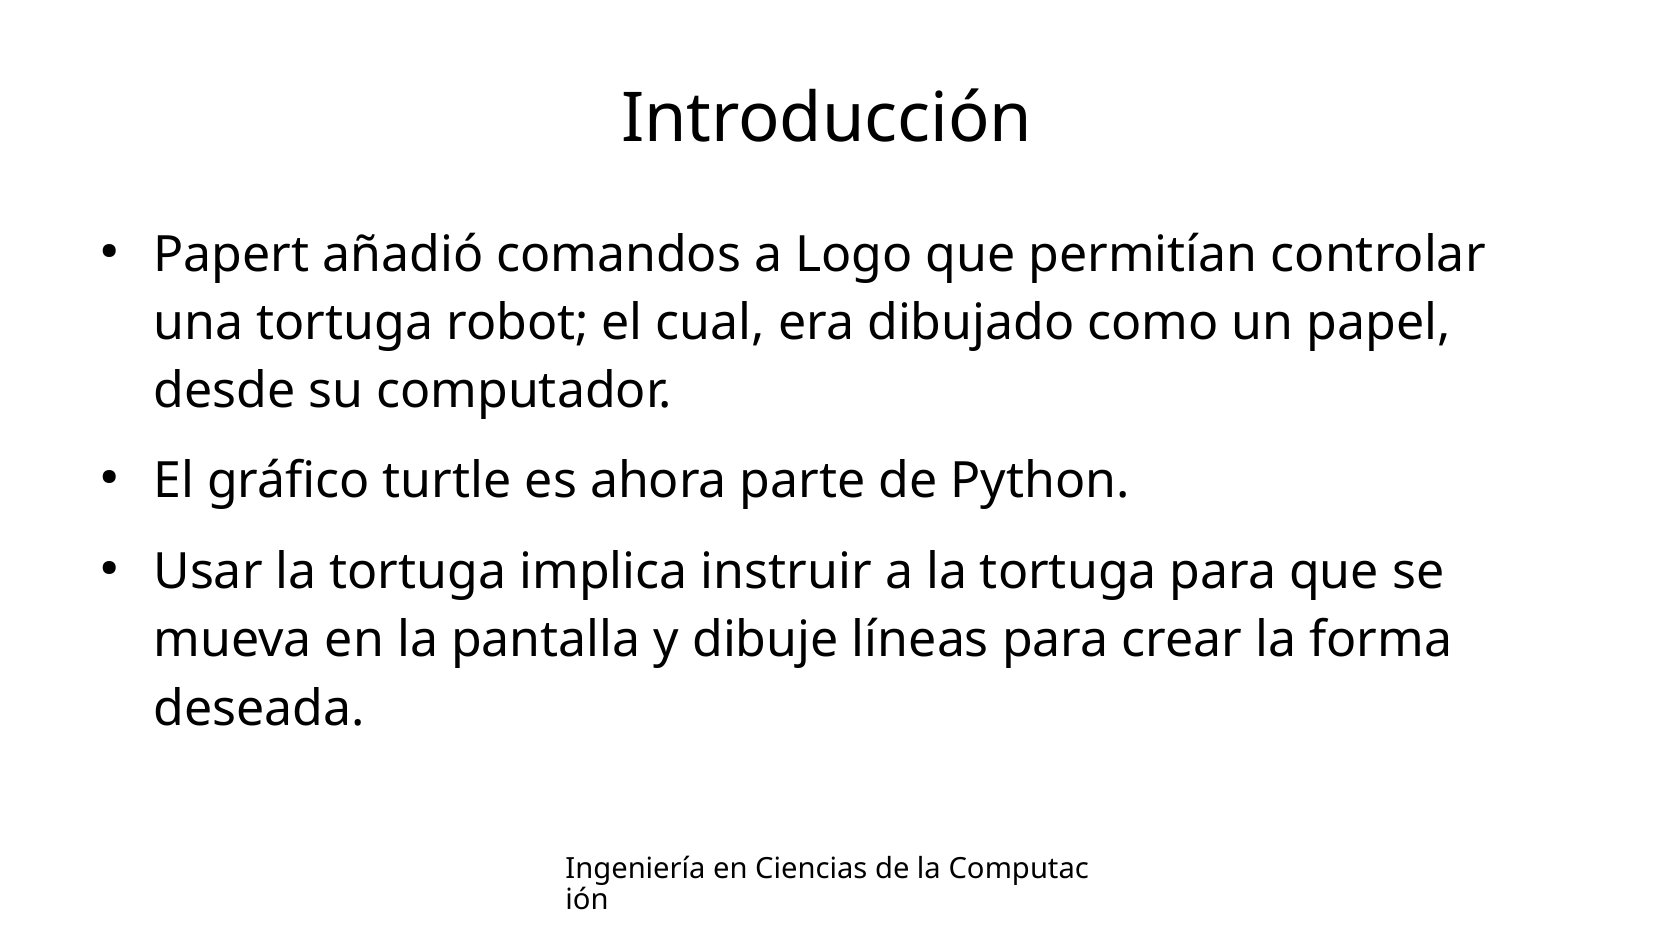

# Introducción
Papert añadió comandos a Logo que permitían controlar una tortuga robot; el cual, era dibujado como un papel, desde su computador.
El gráfico turtle es ahora parte de Python.
Usar la tortuga implica instruir a la tortuga para que se mueva en la pantalla y dibuje líneas para crear la forma deseada.
Ingeniería en Ciencias de la Computación